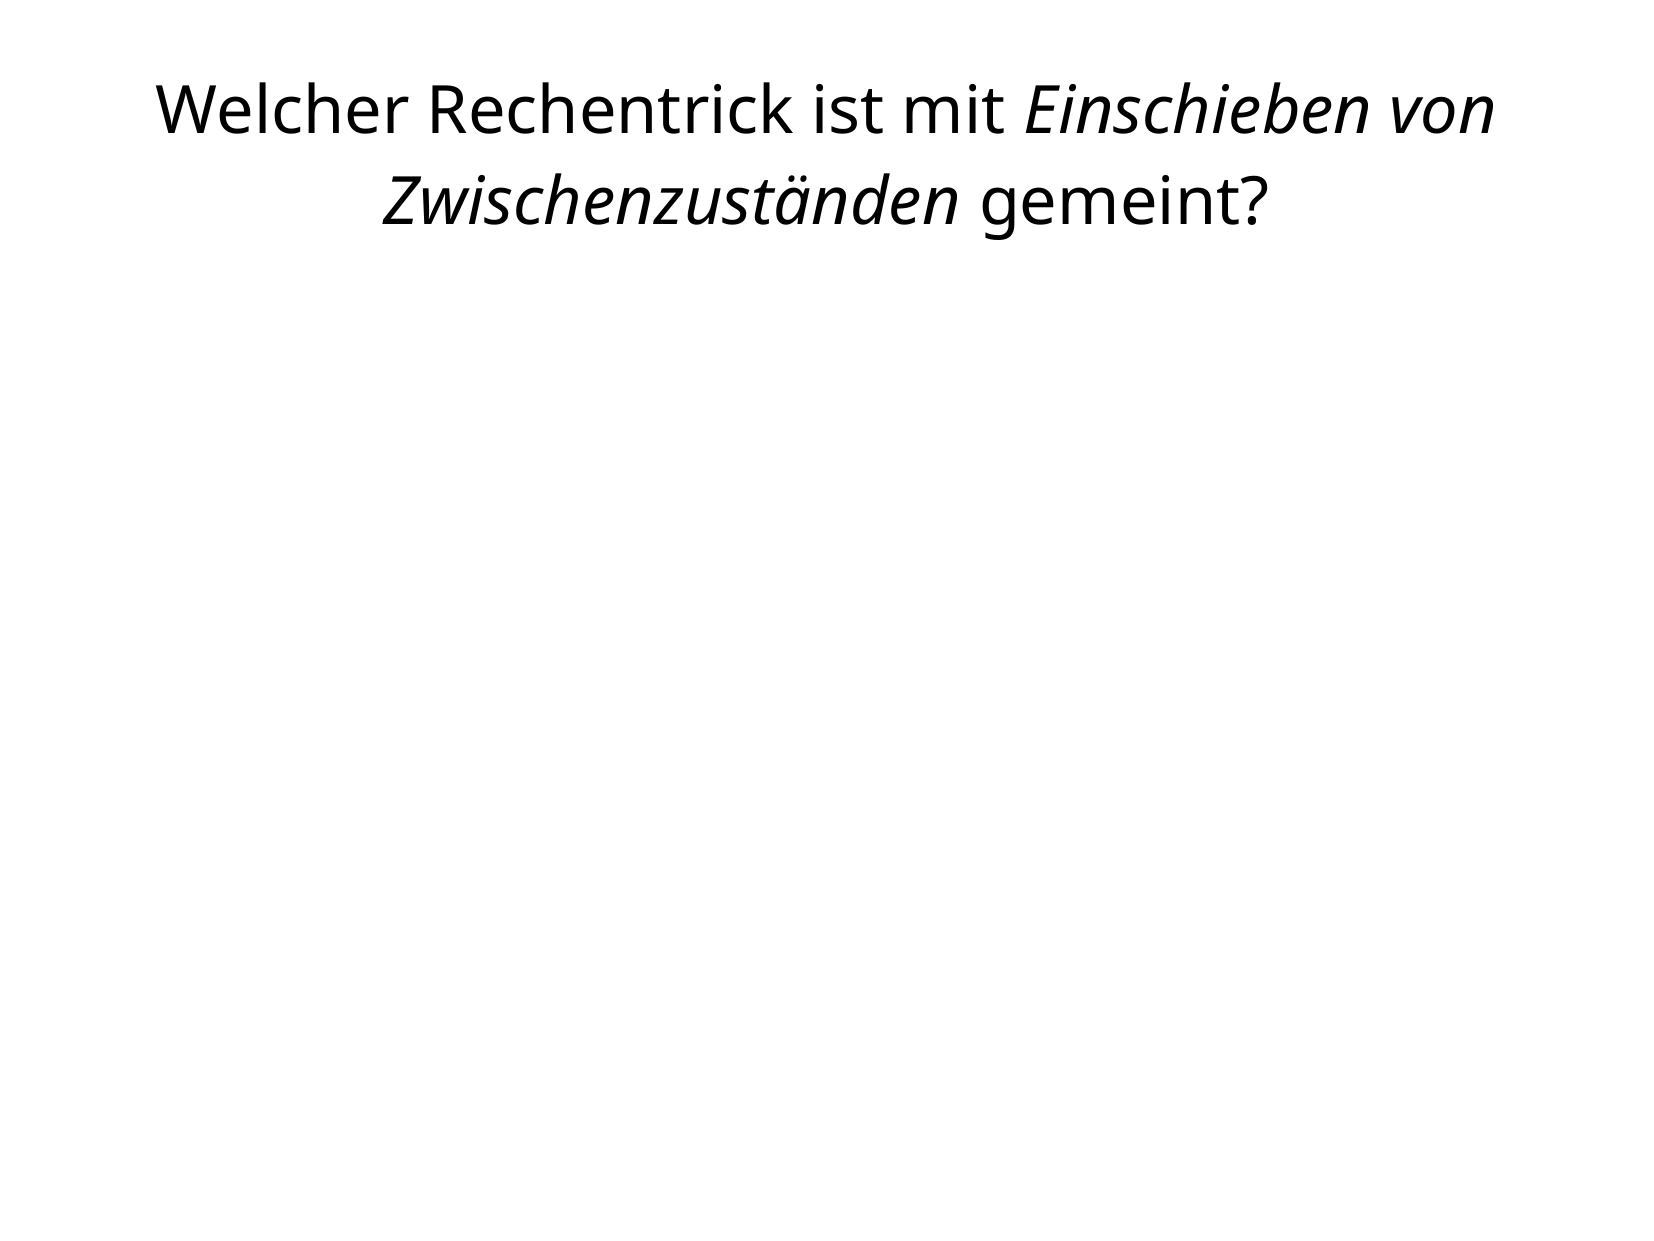

# Welcher Rechentrick ist mit Einschieben von Zwischenzuständen gemeint?